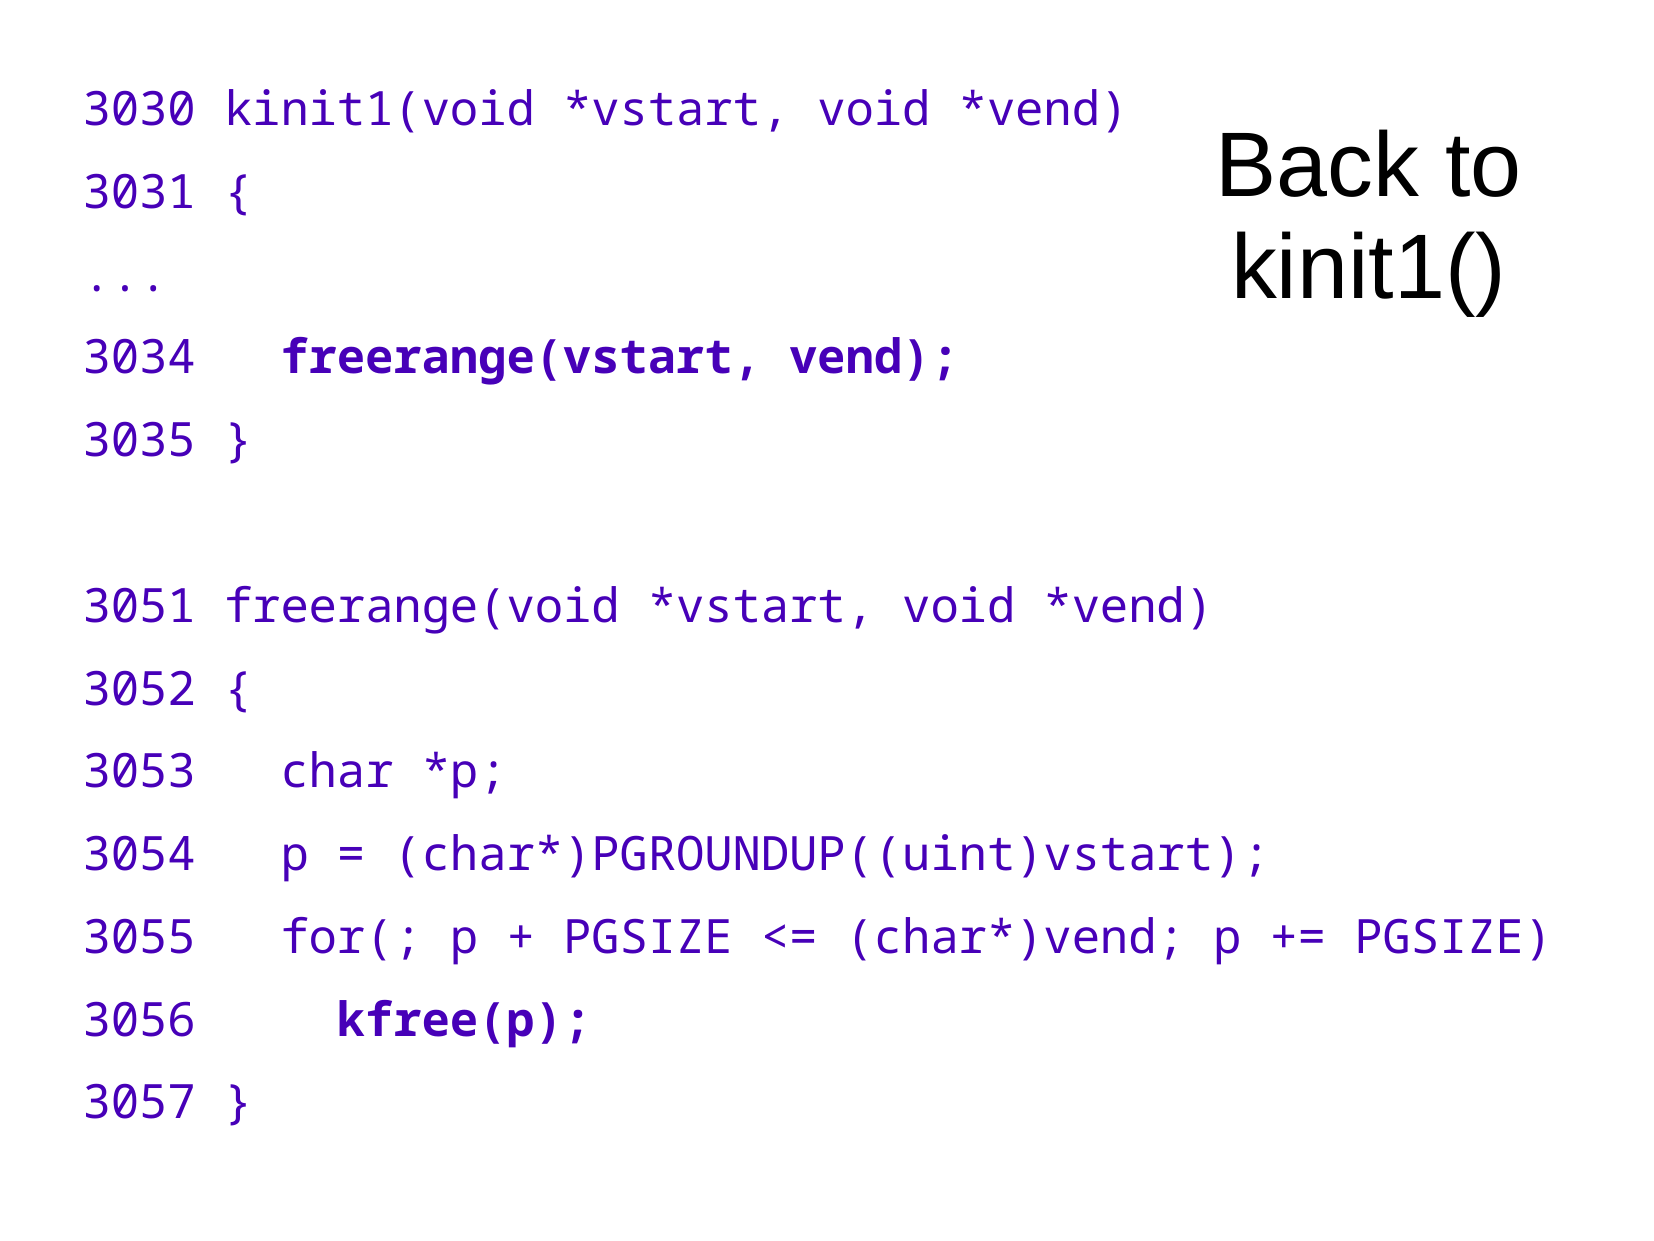

# 3030 kinit1(void *vstart, void *vend)
3031 {
...
3034 freerange(vstart, vend);
3035 }
3051 freerange(void *vstart, void *vend)
3052 {
3053 char *p;
3054 p = (char*)PGROUNDUP((uint)vstart);
3055 for(; p + PGSIZE <= (char*)vend; p += PGSIZE)
3056 kfree(p);
3057 }
Back to kinit1()